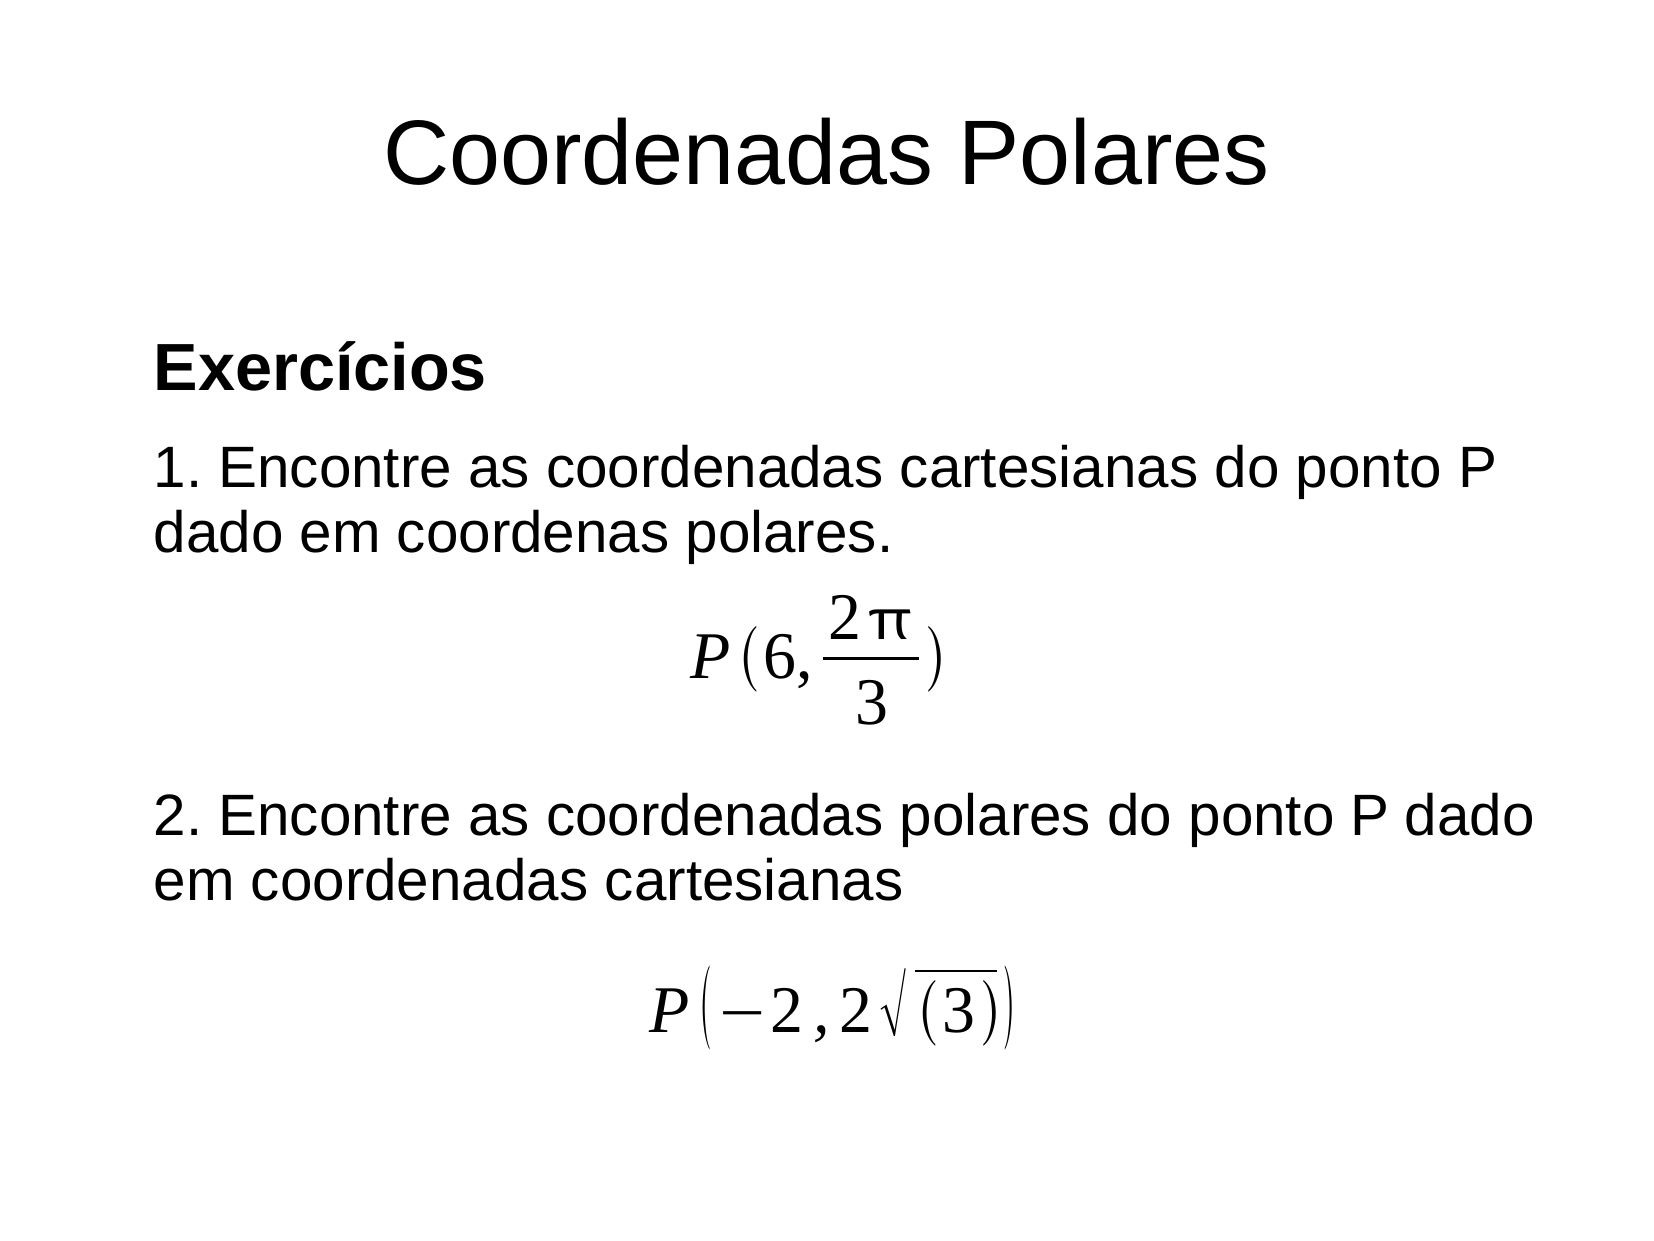

Coordenadas Polares
Coordenadas Polares
# Exercícios
1. Encontre as coordenadas cartesianas do ponto P dado em coordenas polares.
2. Encontre as coordenadas polares do ponto P dado em coordenadas cartesianas